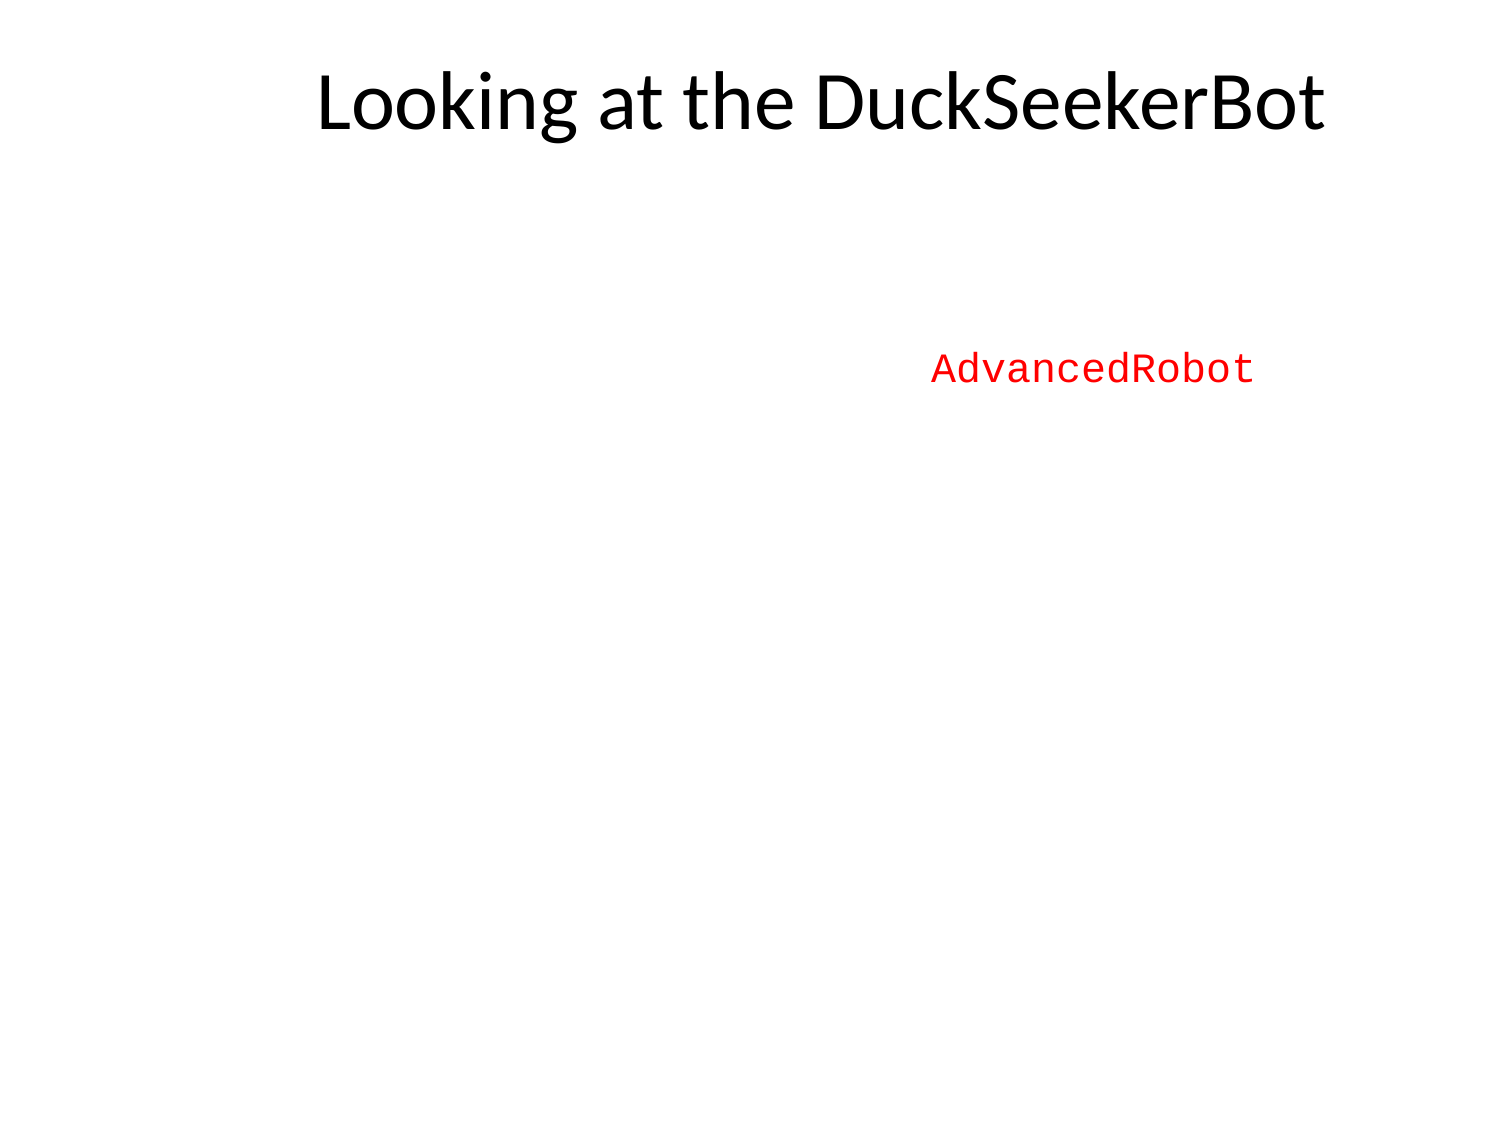

# Looking at the DuckSeekerBot
public class DuckSeekerBot extends AdvancedRobot implements DuckConstants
{
 boolean targetLocked = false;
 Target curTarget = null;